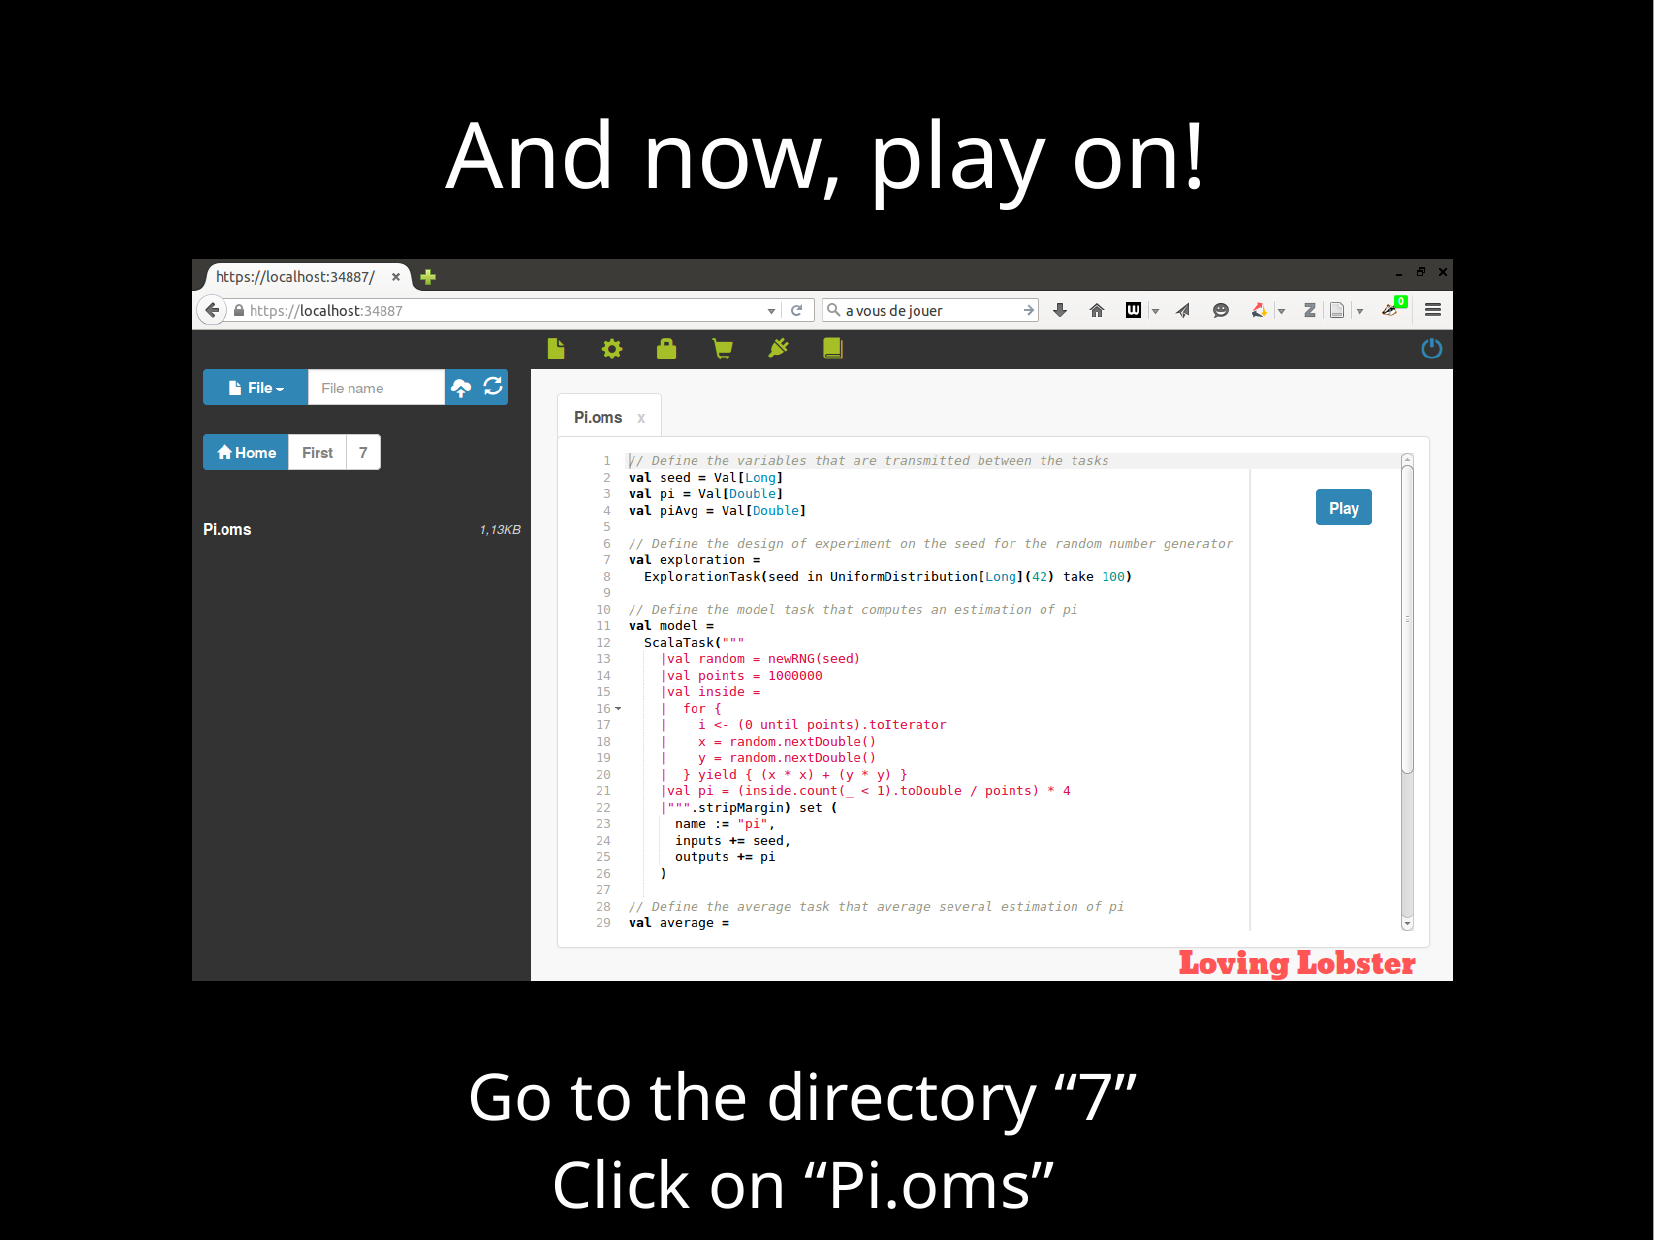

# And now, play on!
Go to the directory “7”
Click on “Pi.oms”